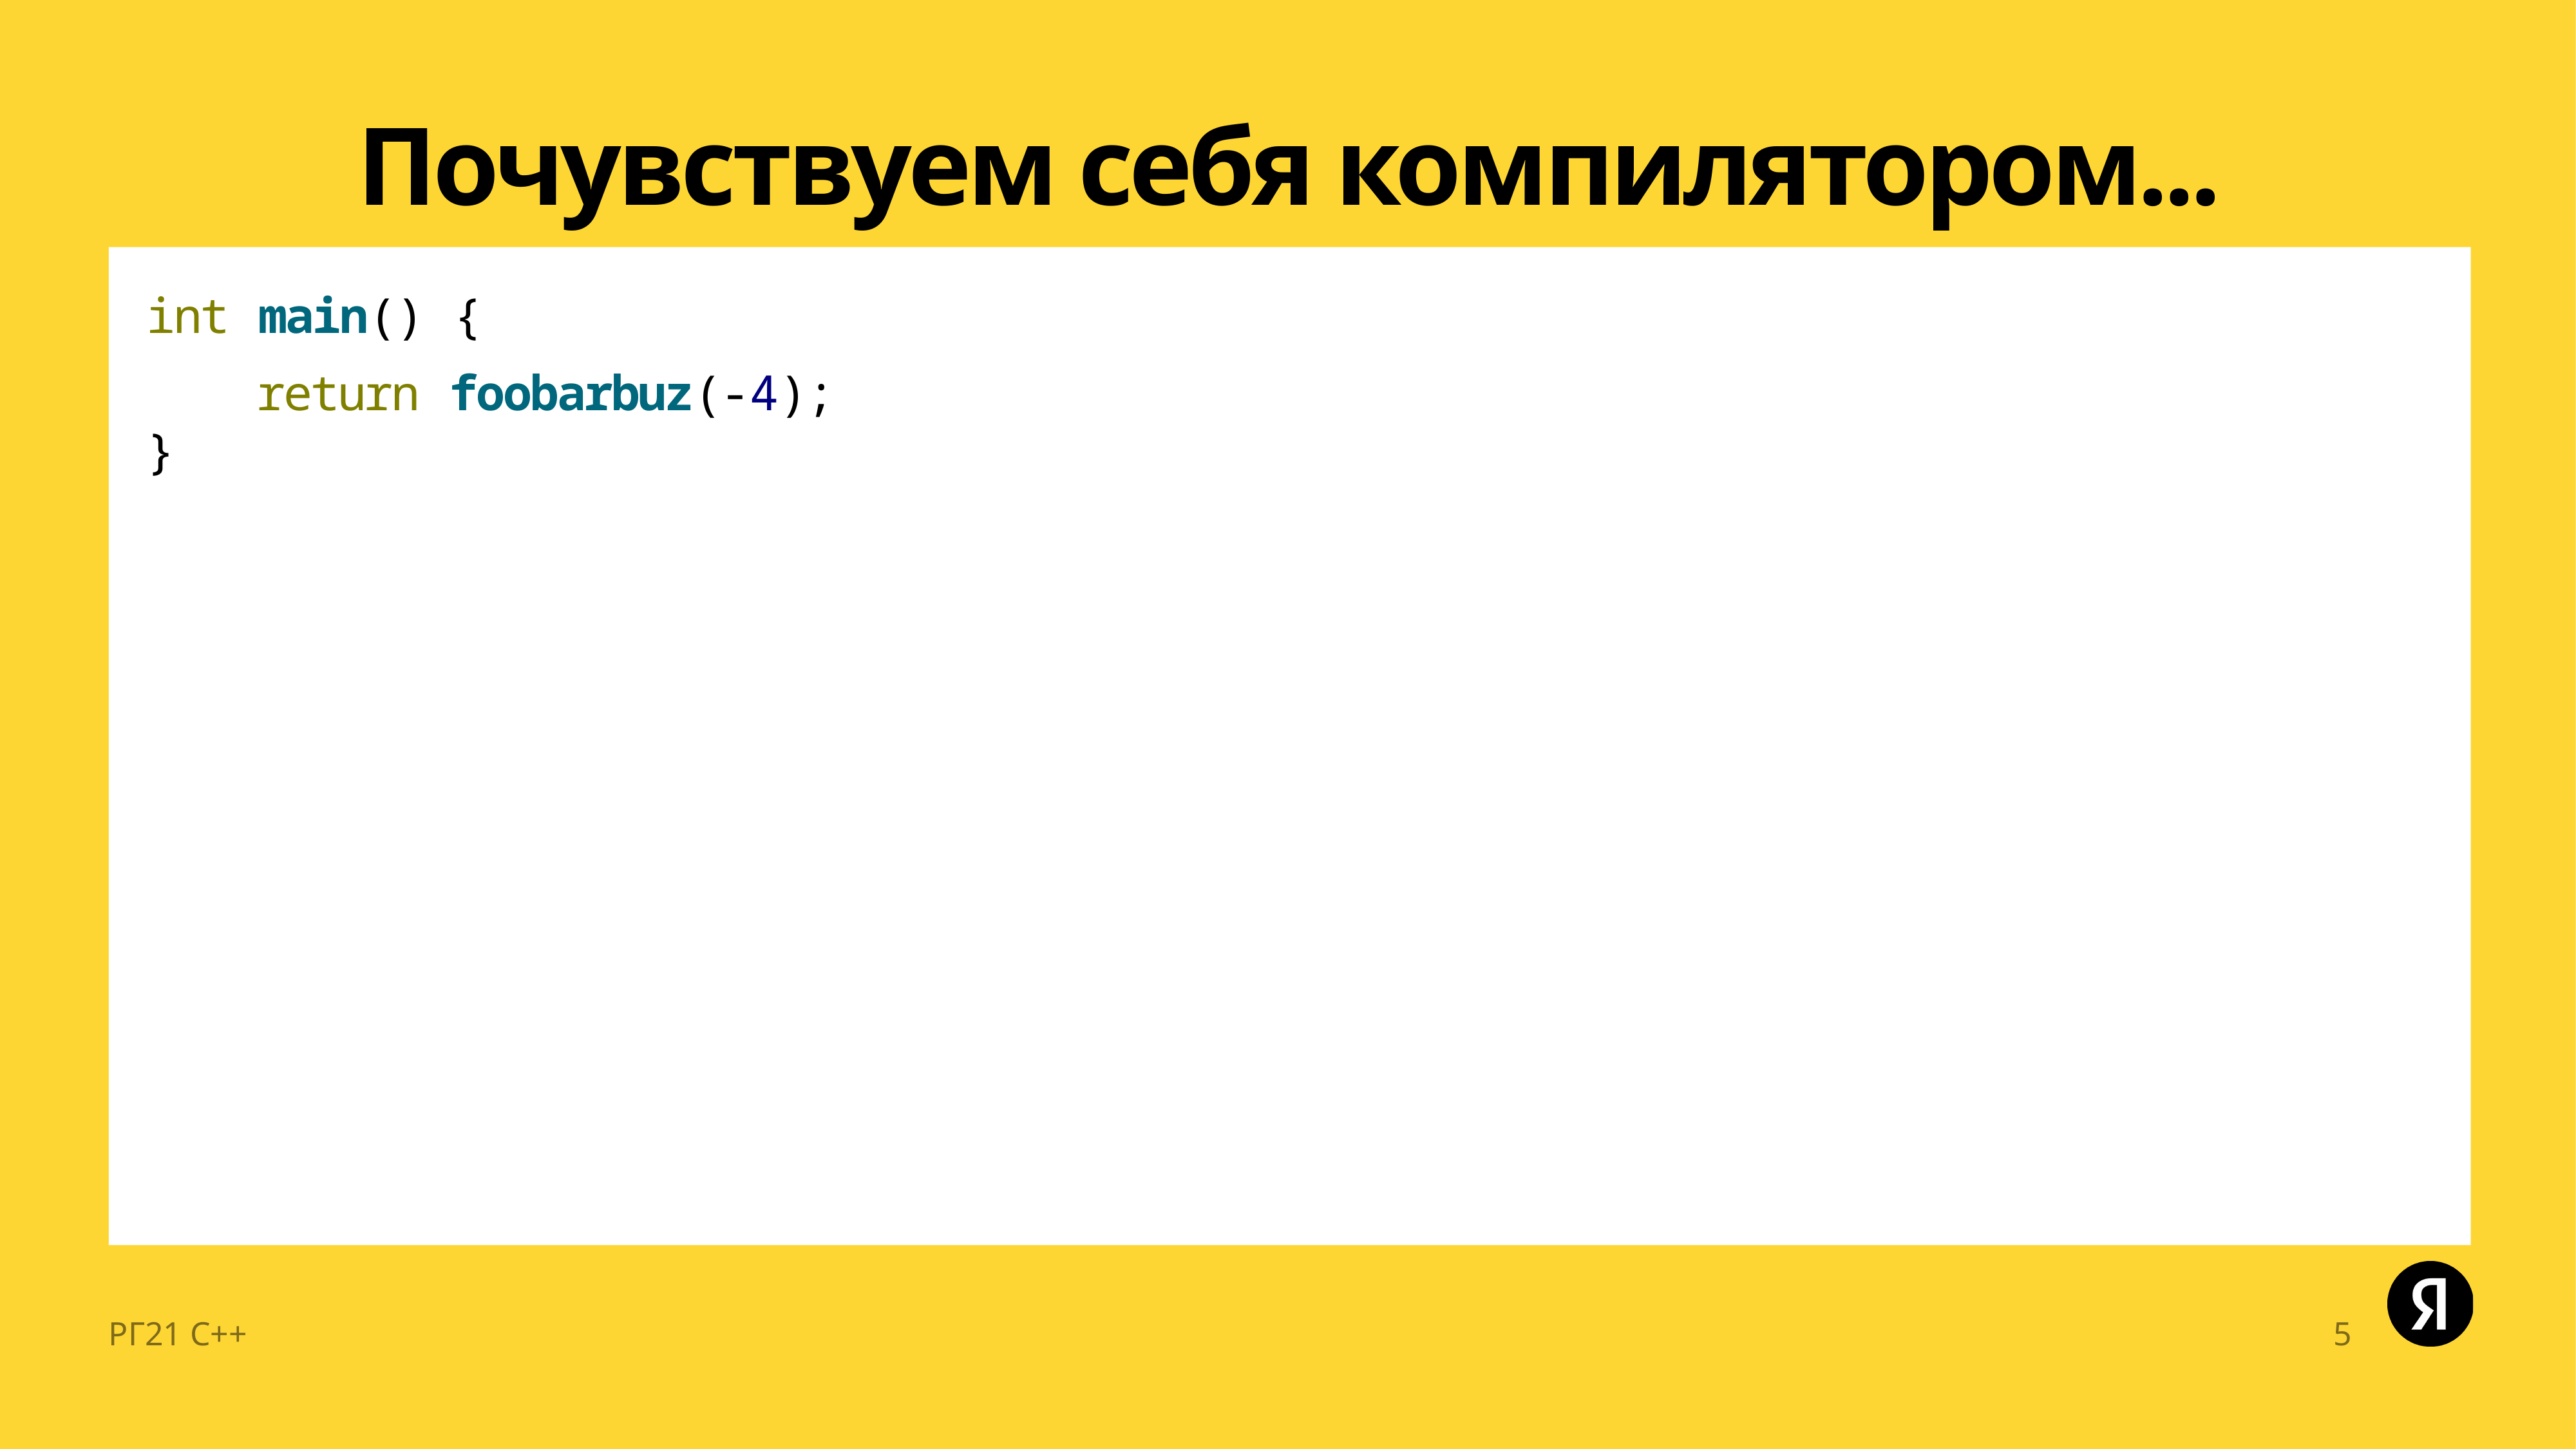

Почувствуем себя компилятором...
# int main() {
 return foobarbuz(-4);
}
РГ21 C++
5